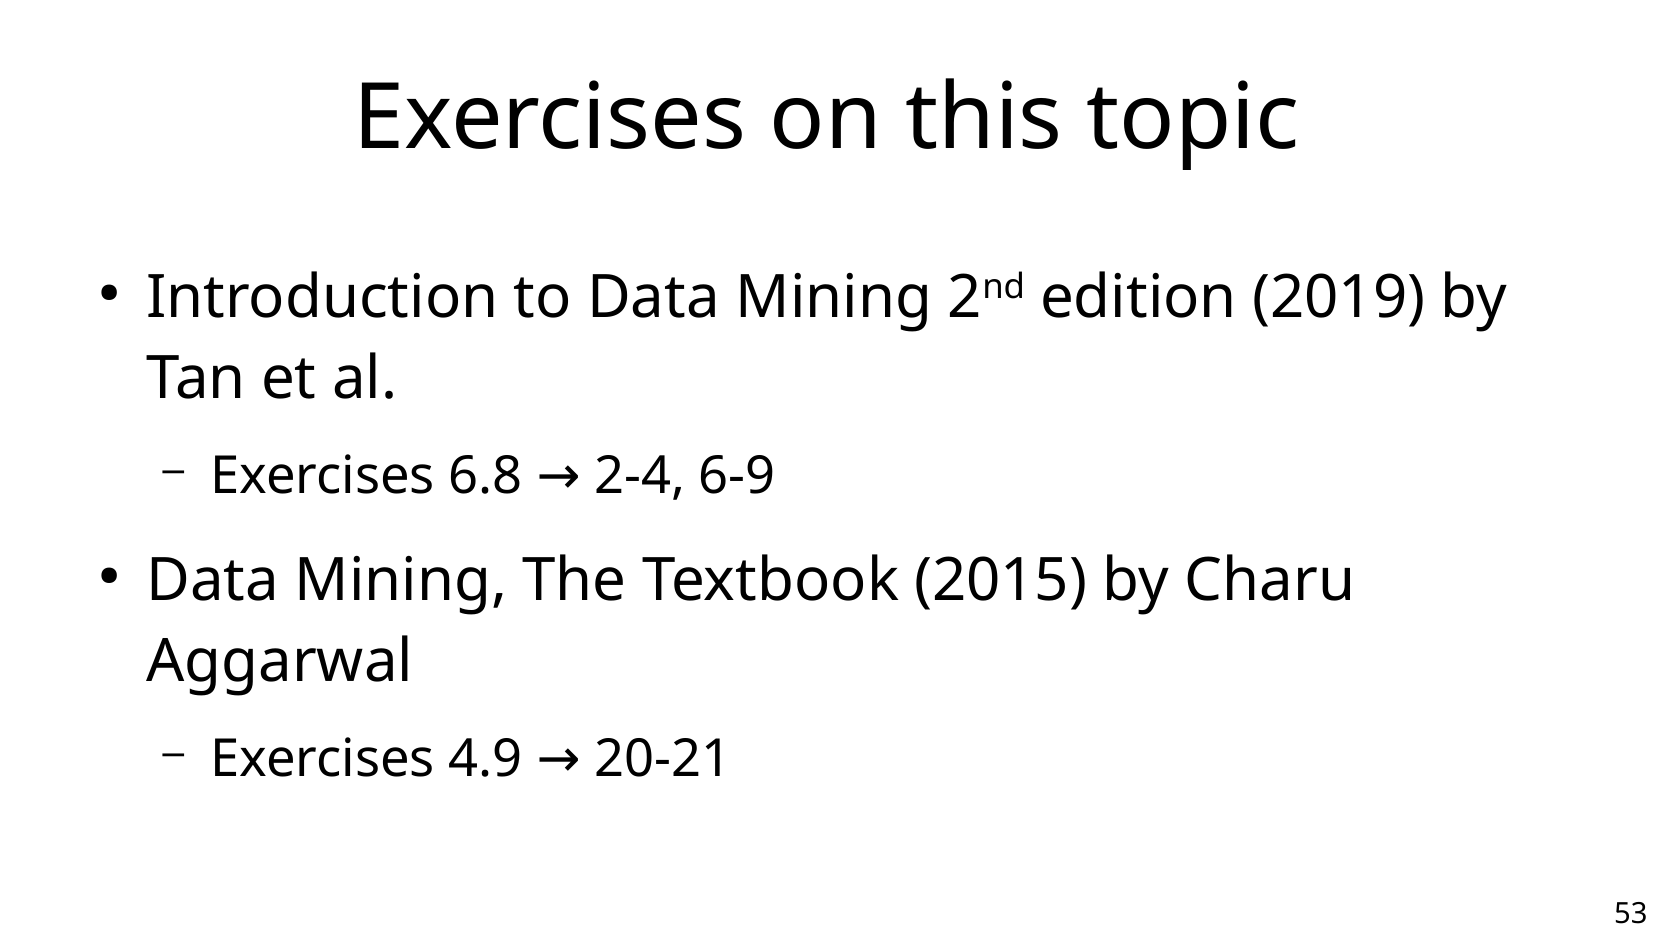

# Exercises on this topic
Introduction to Data Mining 2nd edition (2019) by Tan et al.
Exercises 6.8 → 2-4, 6-9
Data Mining, The Textbook (2015) by Charu Aggarwal
Exercises 4.9 → 20-21
53